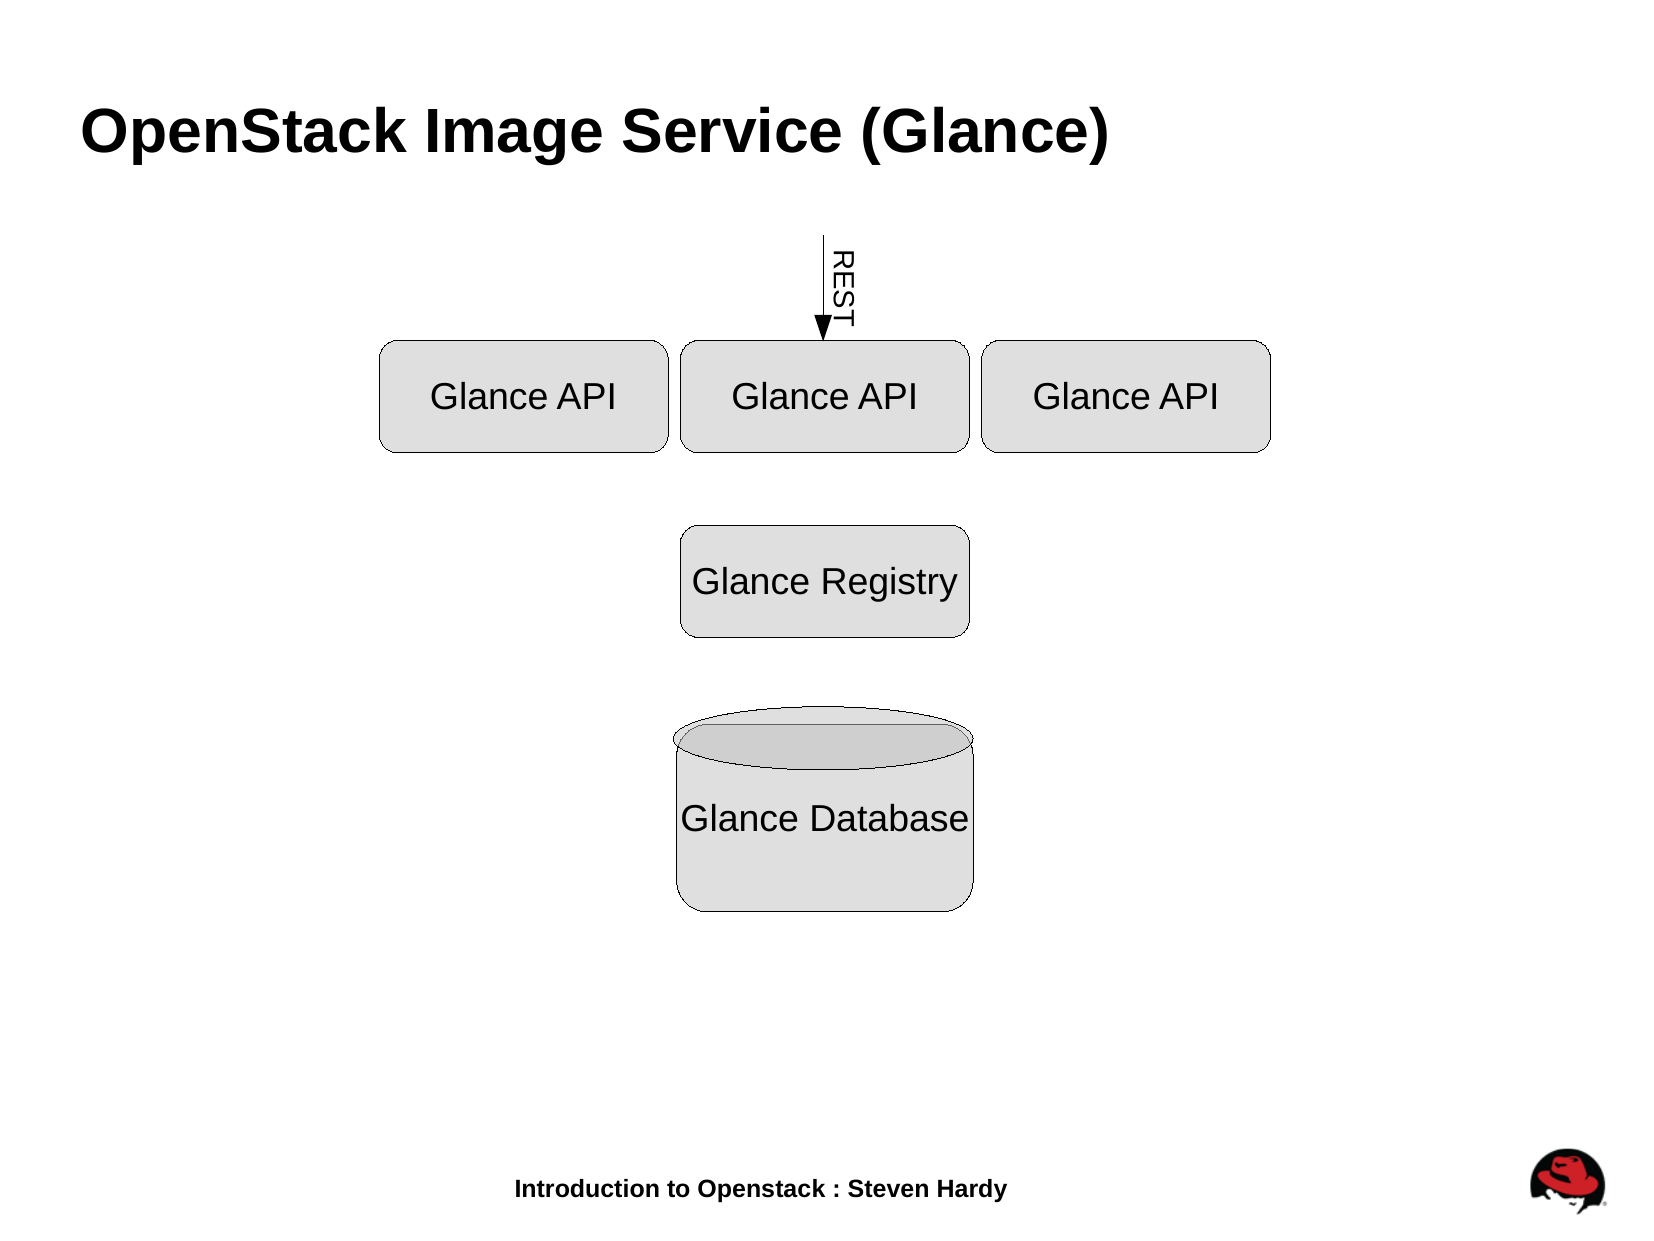

# OpenStack Image Service (Glance)
REST
Glance API
Glance API
Glance API
Glance Registry
Glance Database